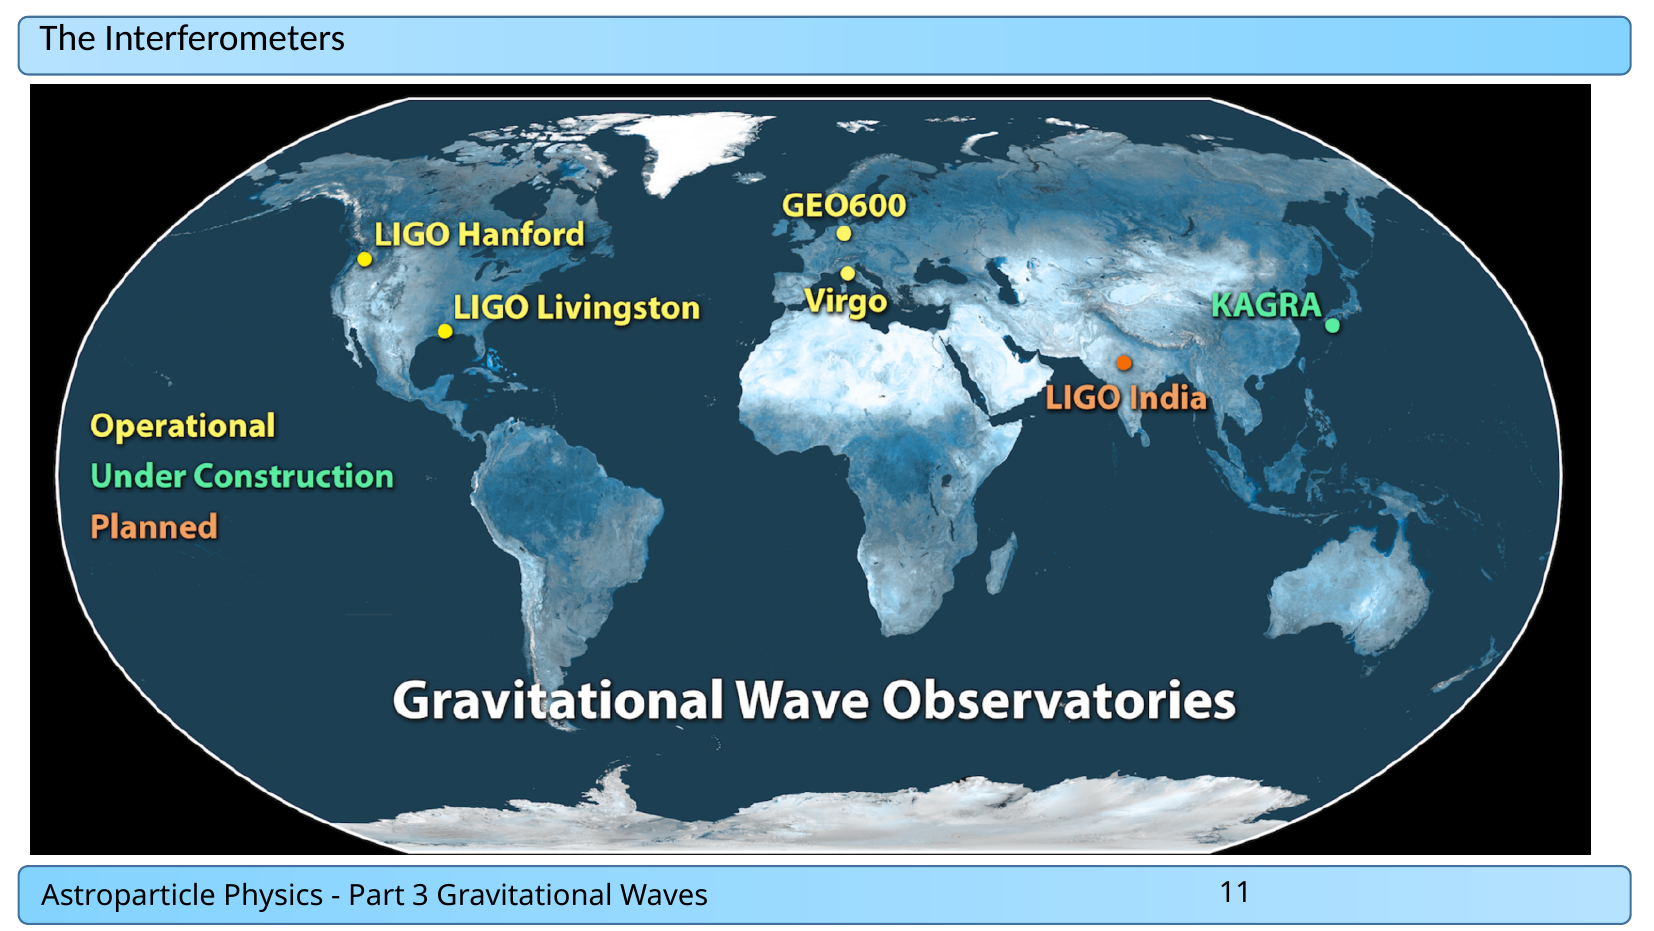

The Interferometers
Astroparticle Physics - Part 3 Gravitational Waves